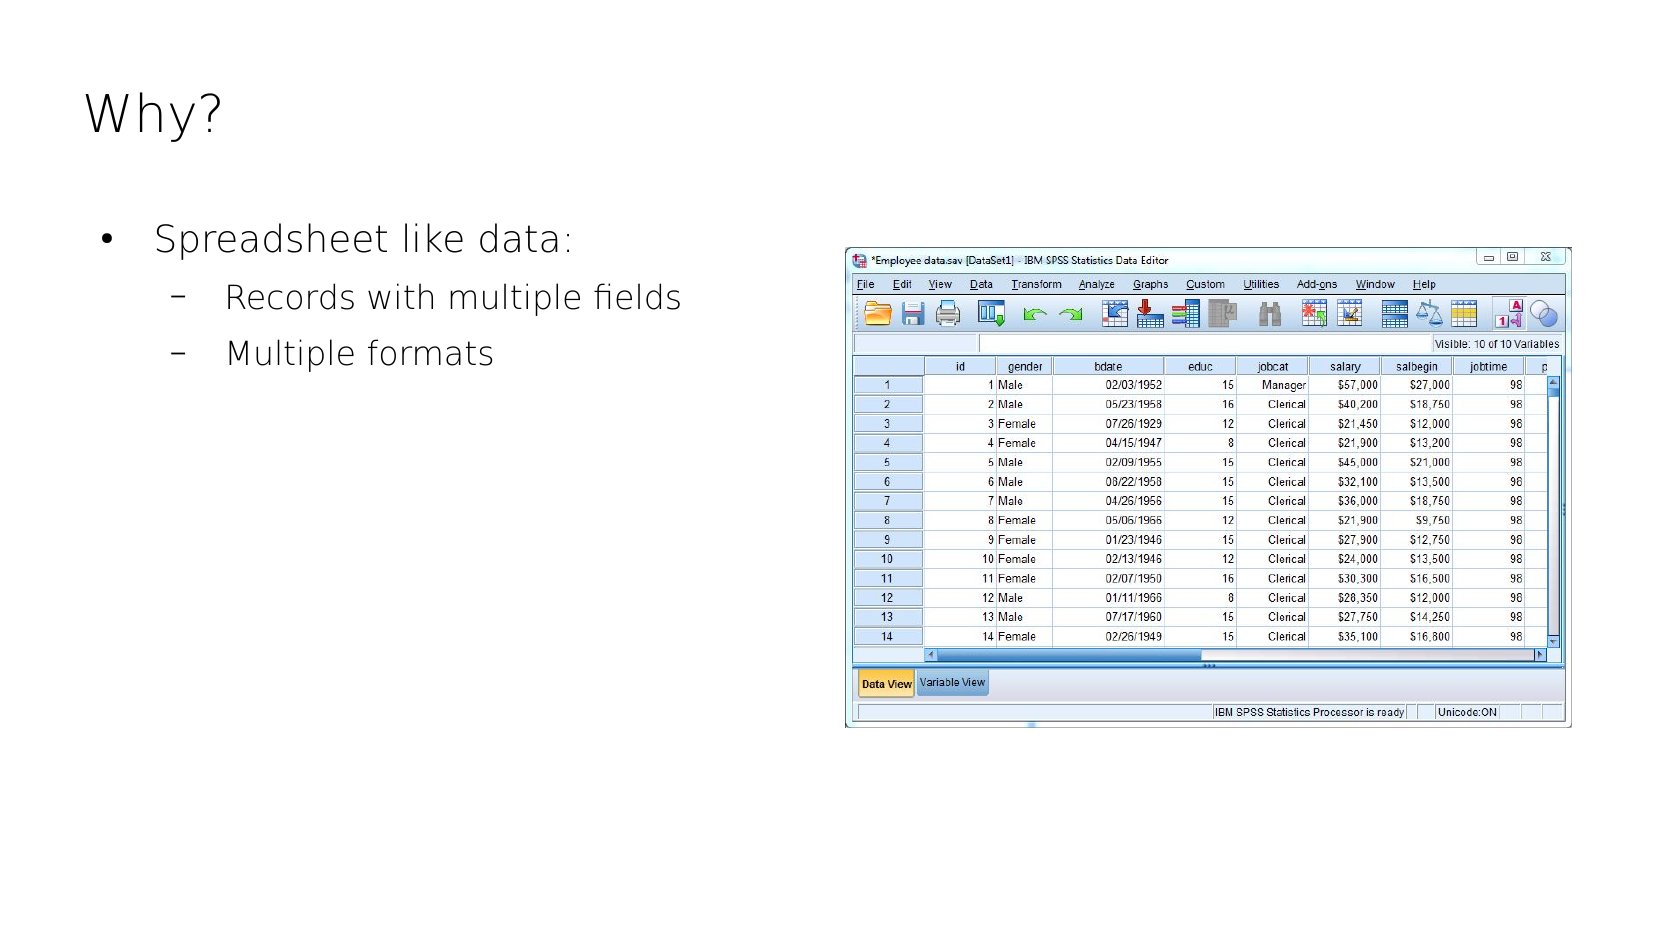

# Why?
Spreadsheet like data:
Records with multiple fields
Multiple formats